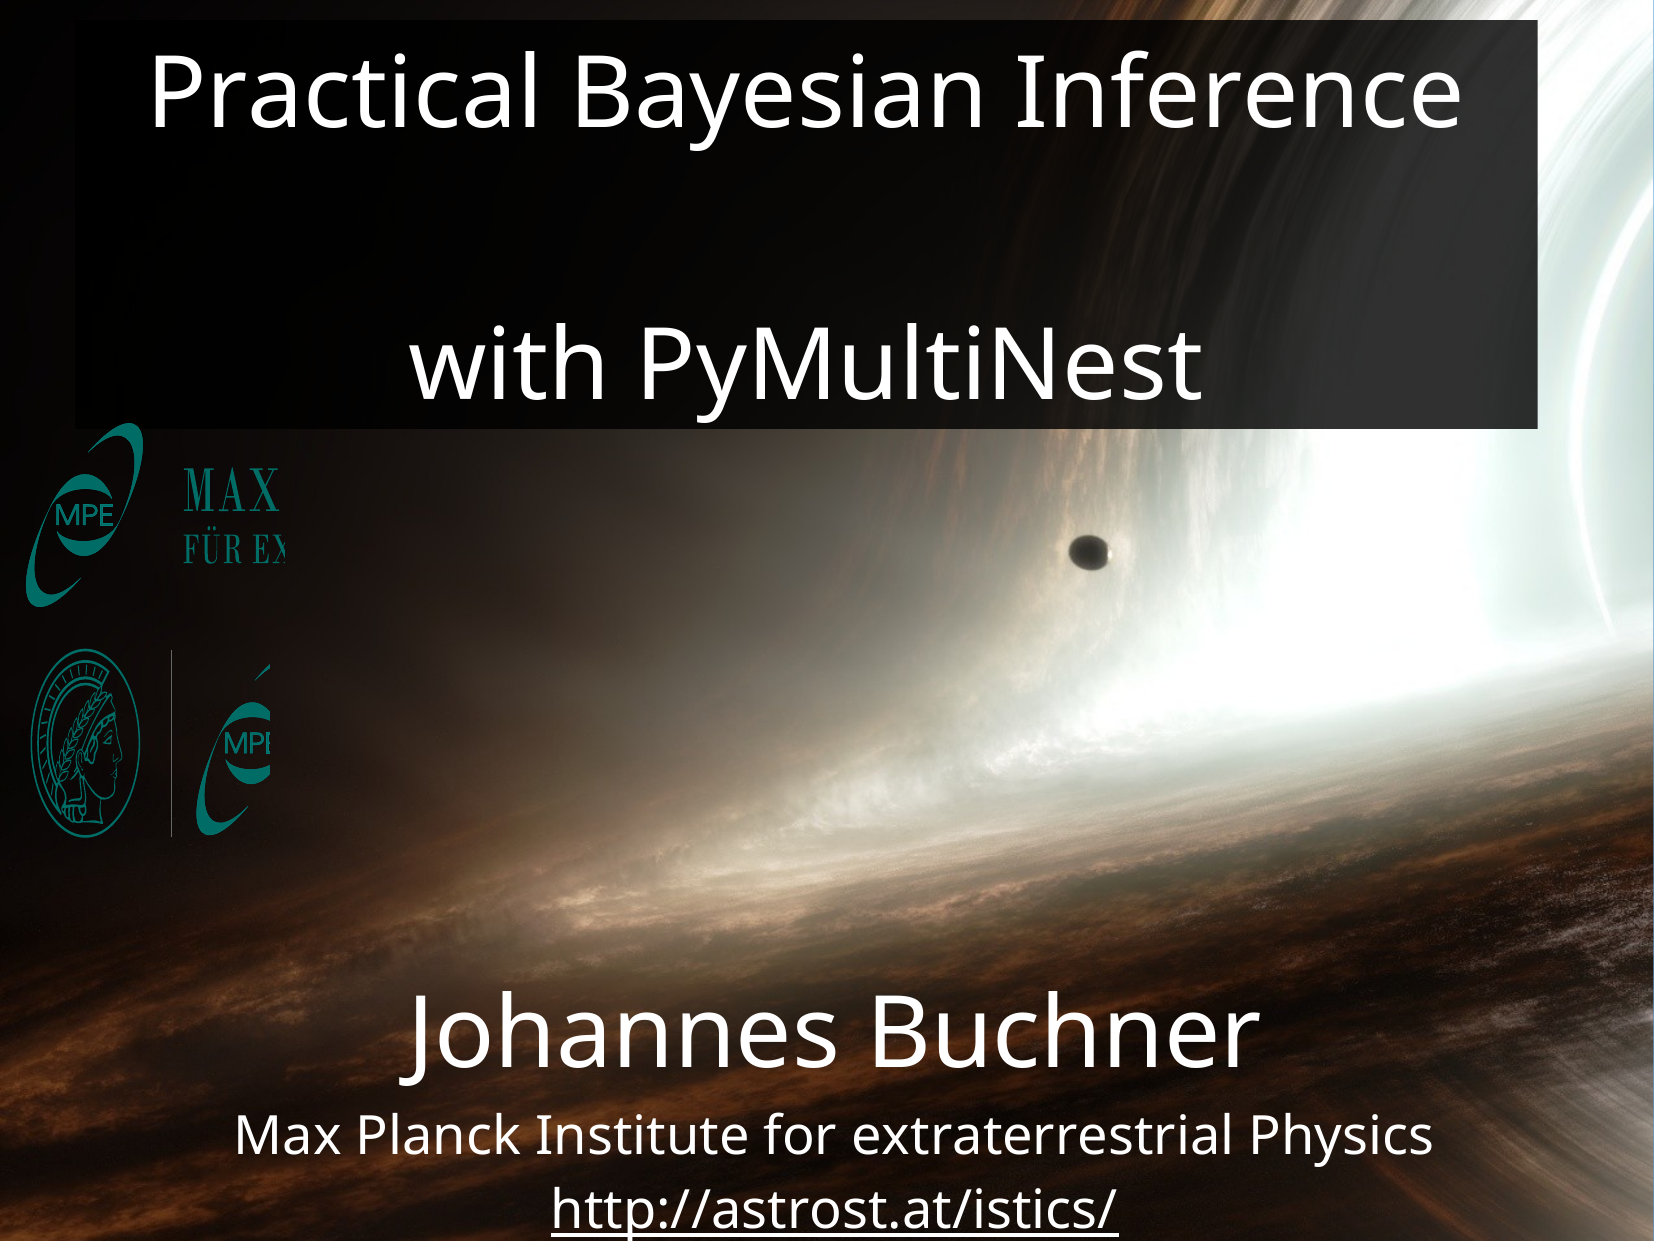

Practical Bayesian Inference
with PyMultiNest
# Johannes Buchner
Max Planck Institute for extraterrestrial Physics
http://astrost.at/istics/